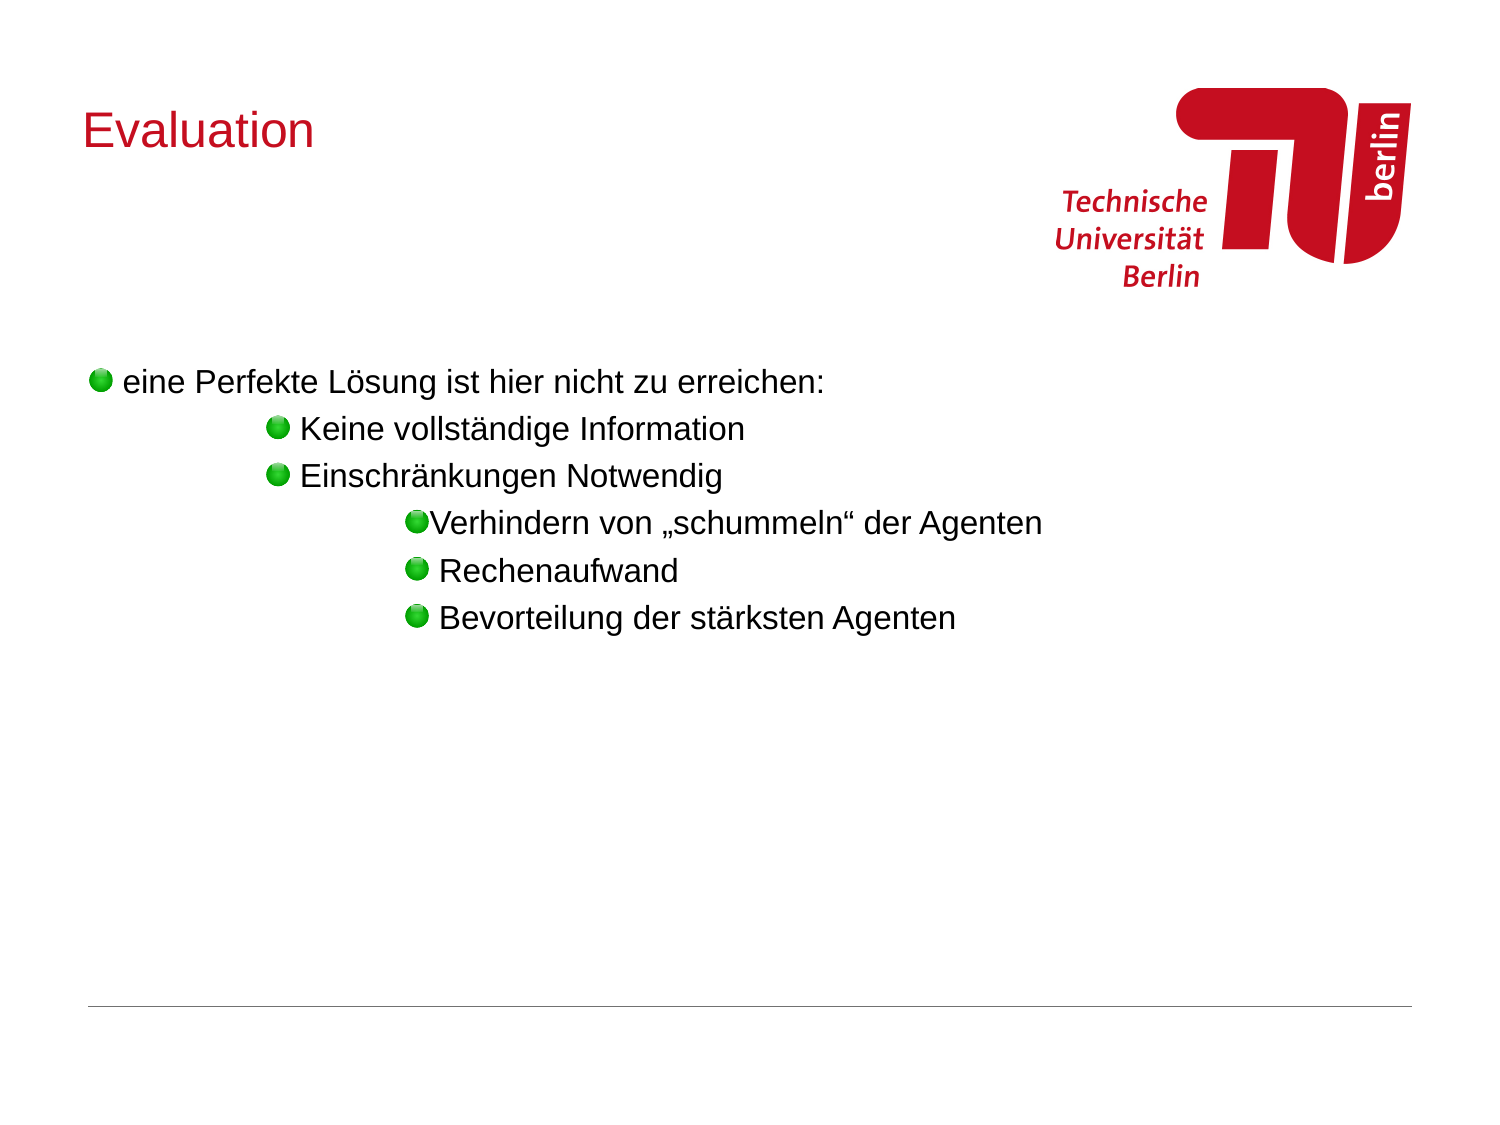

# Evaluation
 eine Perfekte Lösung ist hier nicht zu erreichen:
 Keine vollständige Information
 Einschränkungen Notwendig
Verhindern von „schummeln“ der Agenten
 Rechenaufwand
 Bevorteilung der stärksten Agenten